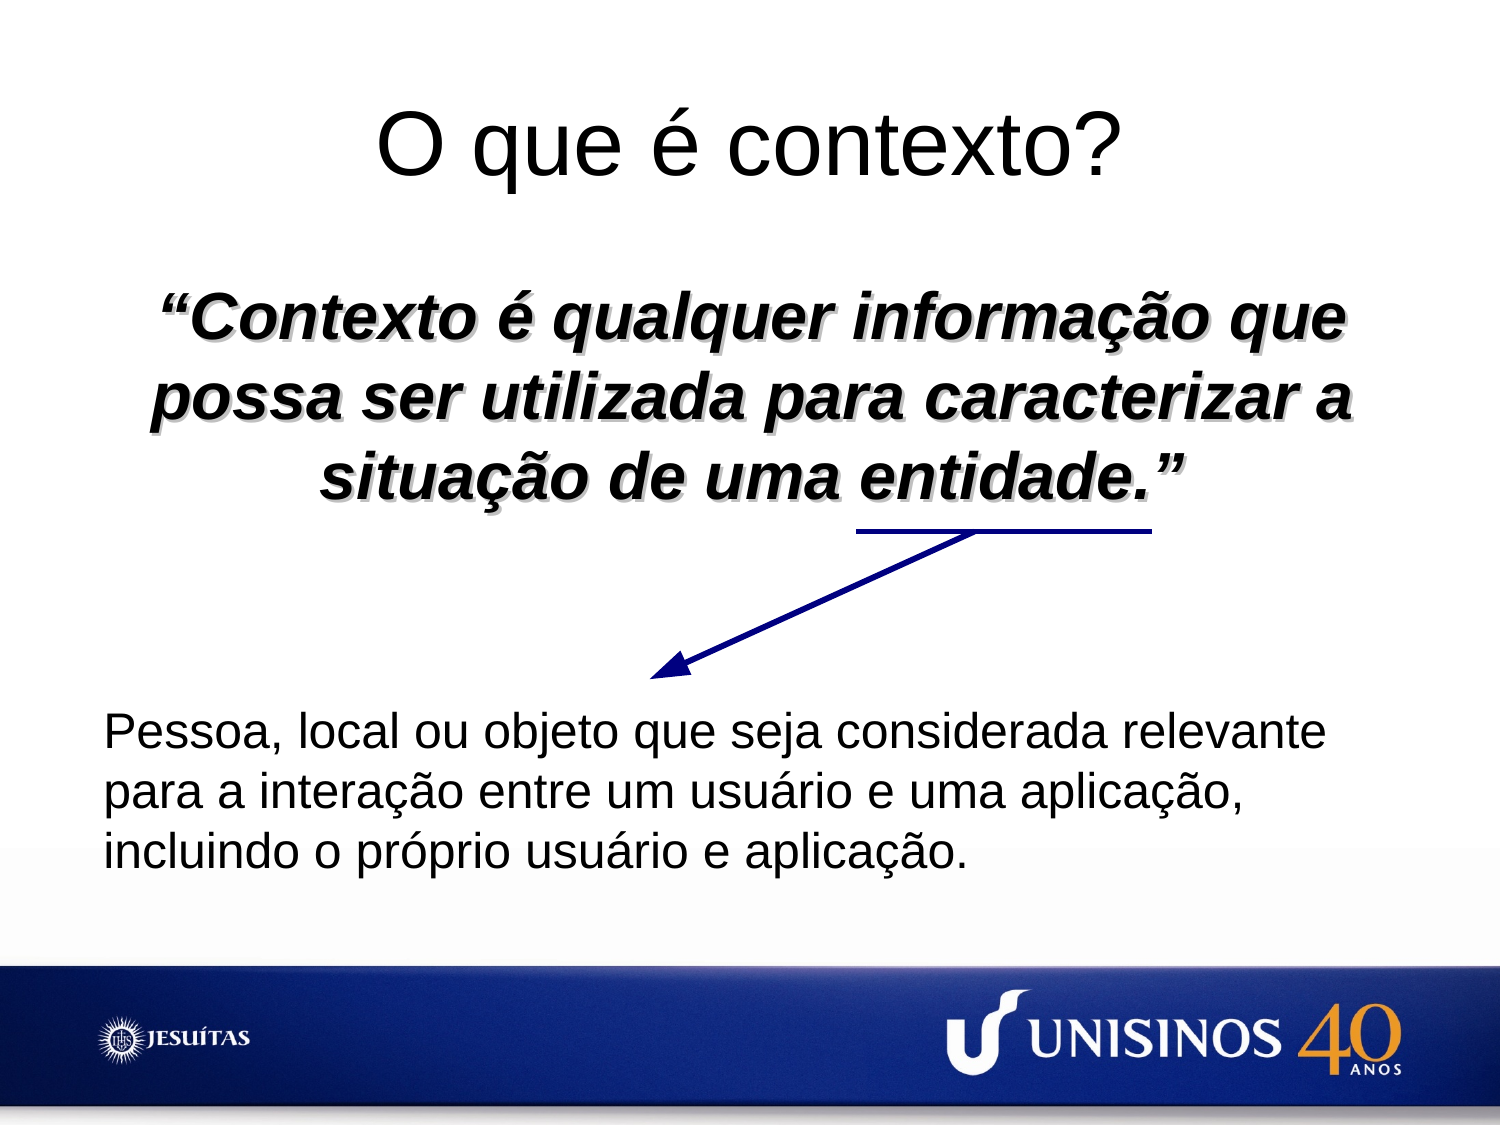

# O que é contexto?
“Contexto é qualquer informação que possa ser utilizada para caracterizar a situação de uma entidade.”
Pessoa, local ou objeto que seja considerada relevante para a interação entre um usuário e uma aplicação, incluindo o próprio usuário e aplicação.